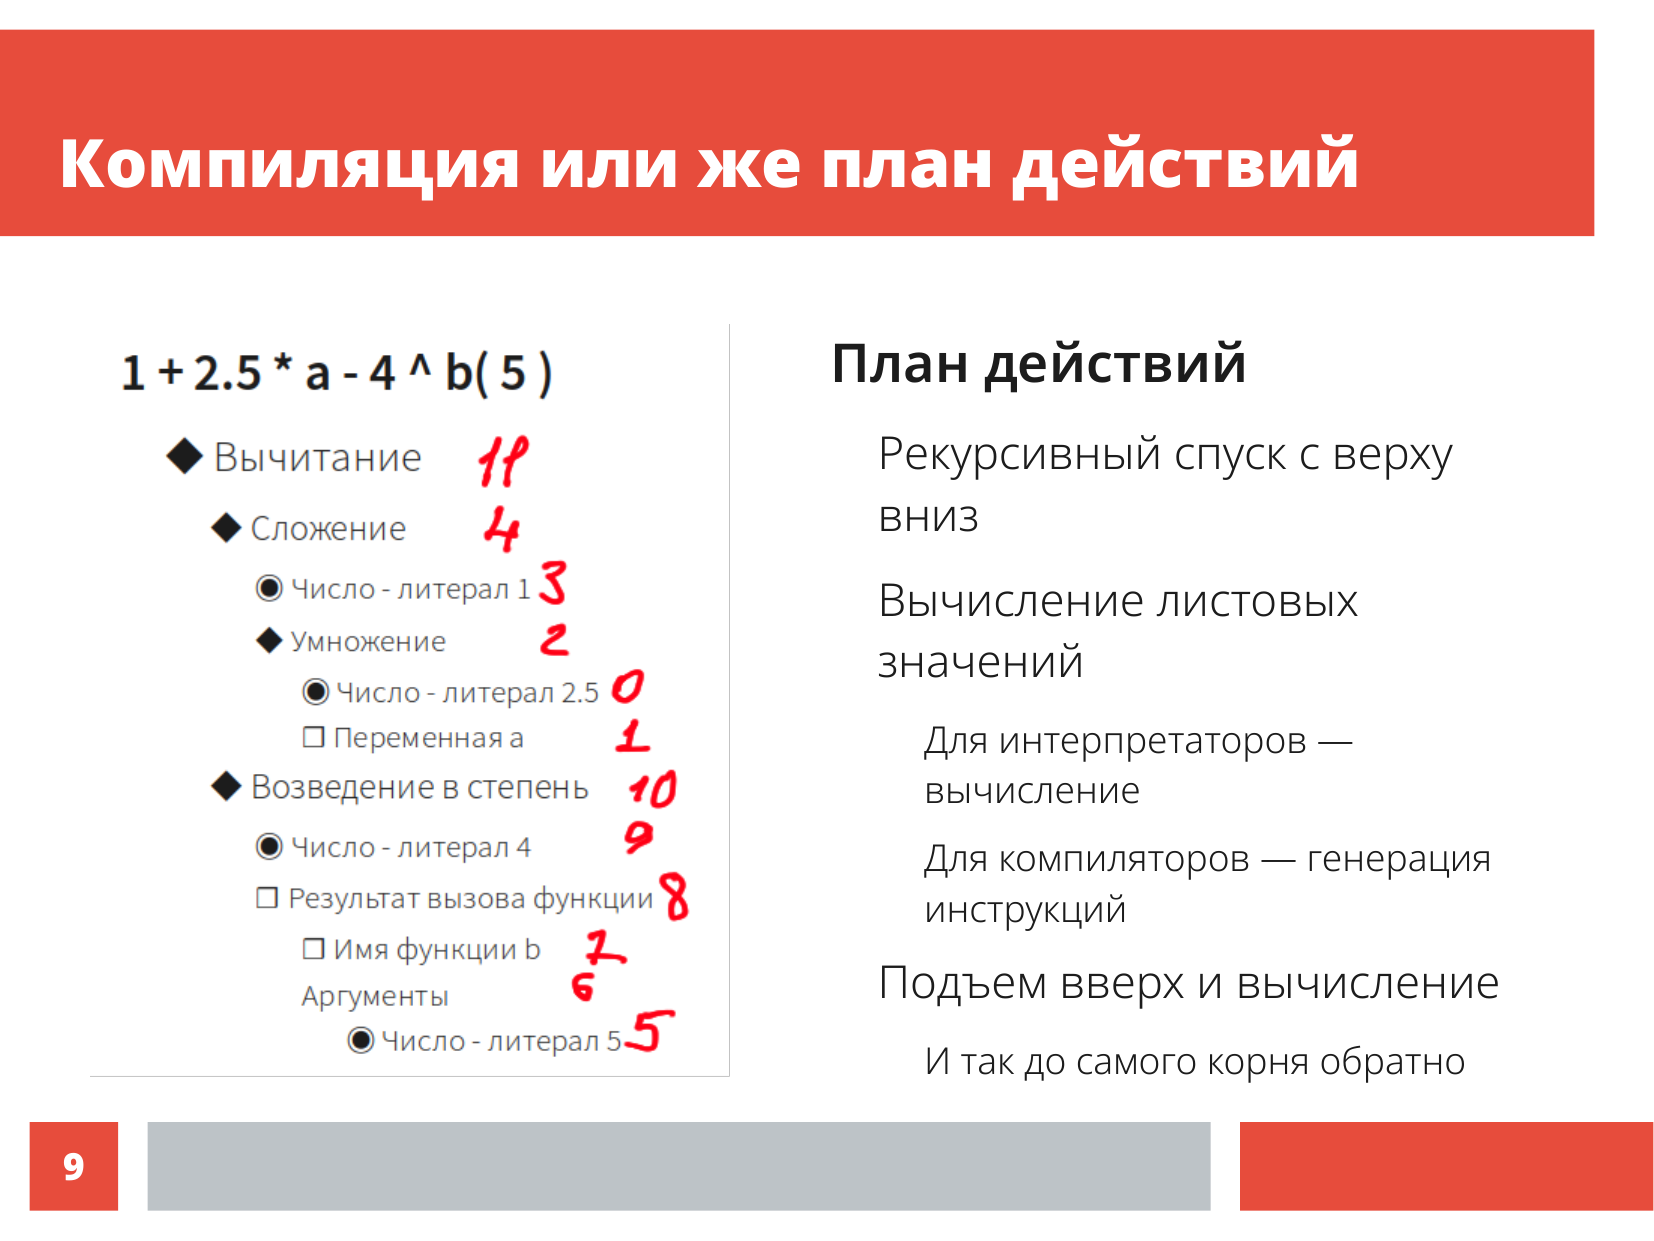

# Компиляция или же план действий
План действий
Рекурсивный спуск с верху вниз
Вычисление листовых значений
Для интерпретаторов — вычисление
Для компиляторов — генерация инструкций
Подъем вверх и вычисление
И так до самого корня обратно
9